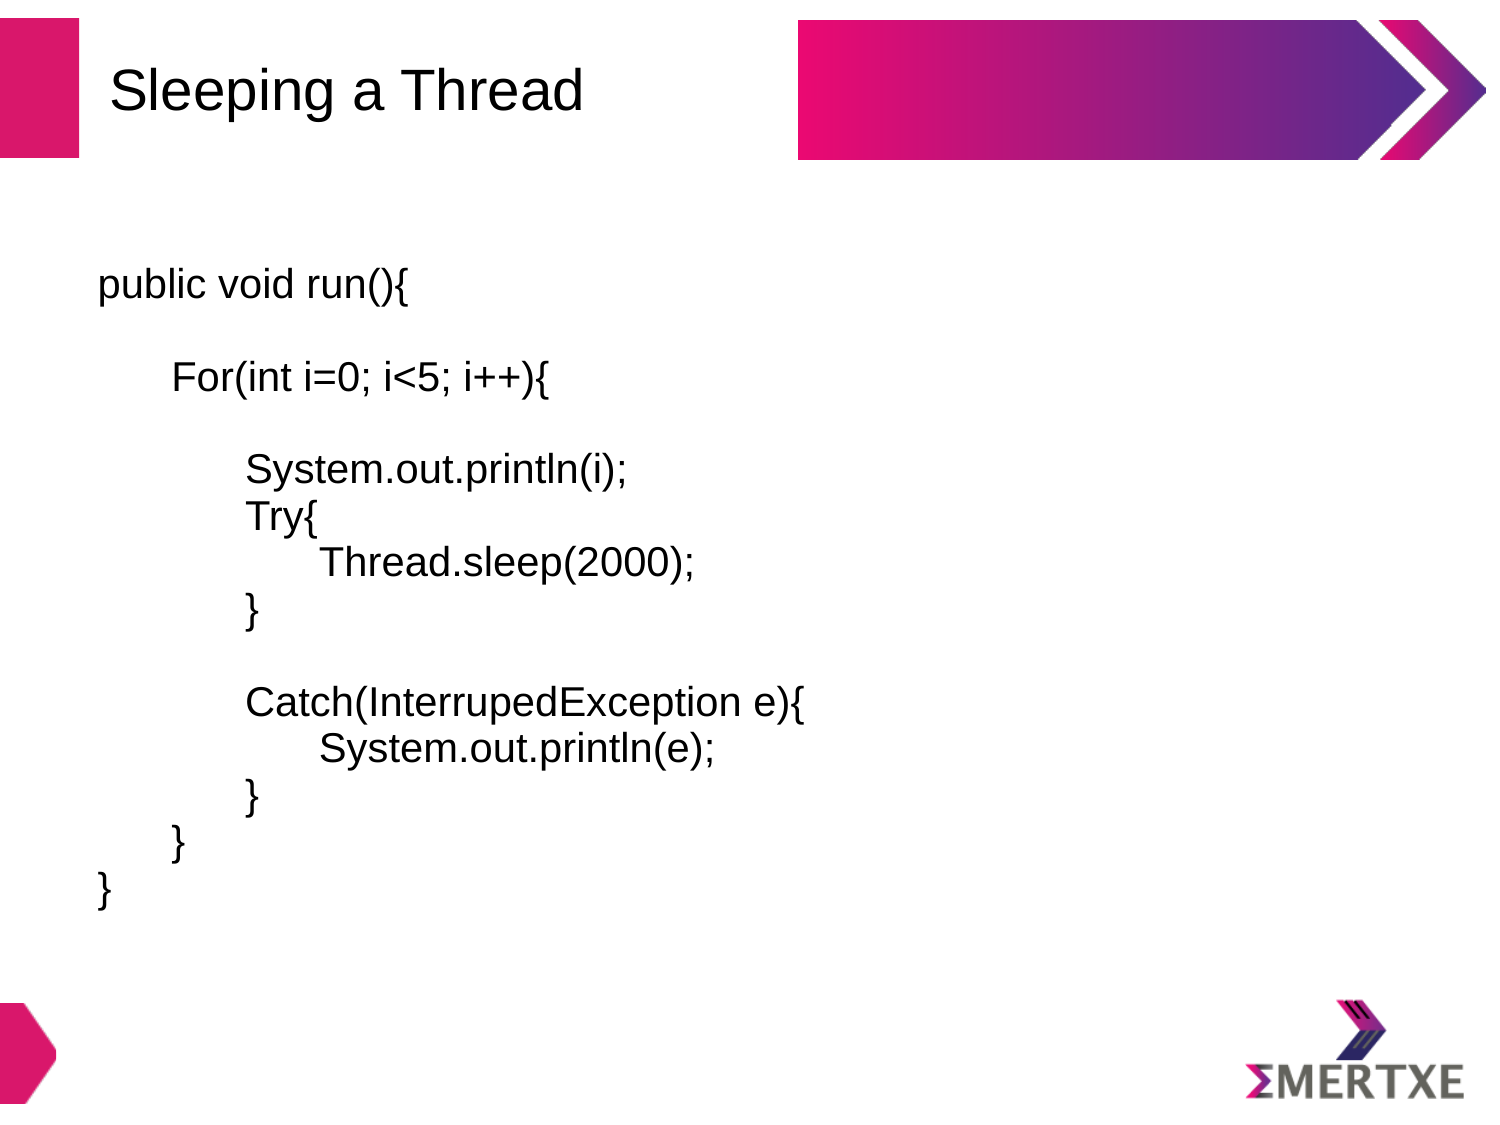

Sleeping a Thread
public void run(){
	For(int i=0; i<5; i++){
		System.out.println(i);
		Try{
			Thread.sleep(2000);
		}
		Catch(InterrupedException e){
			System.out.println(e);
		}
	}
}